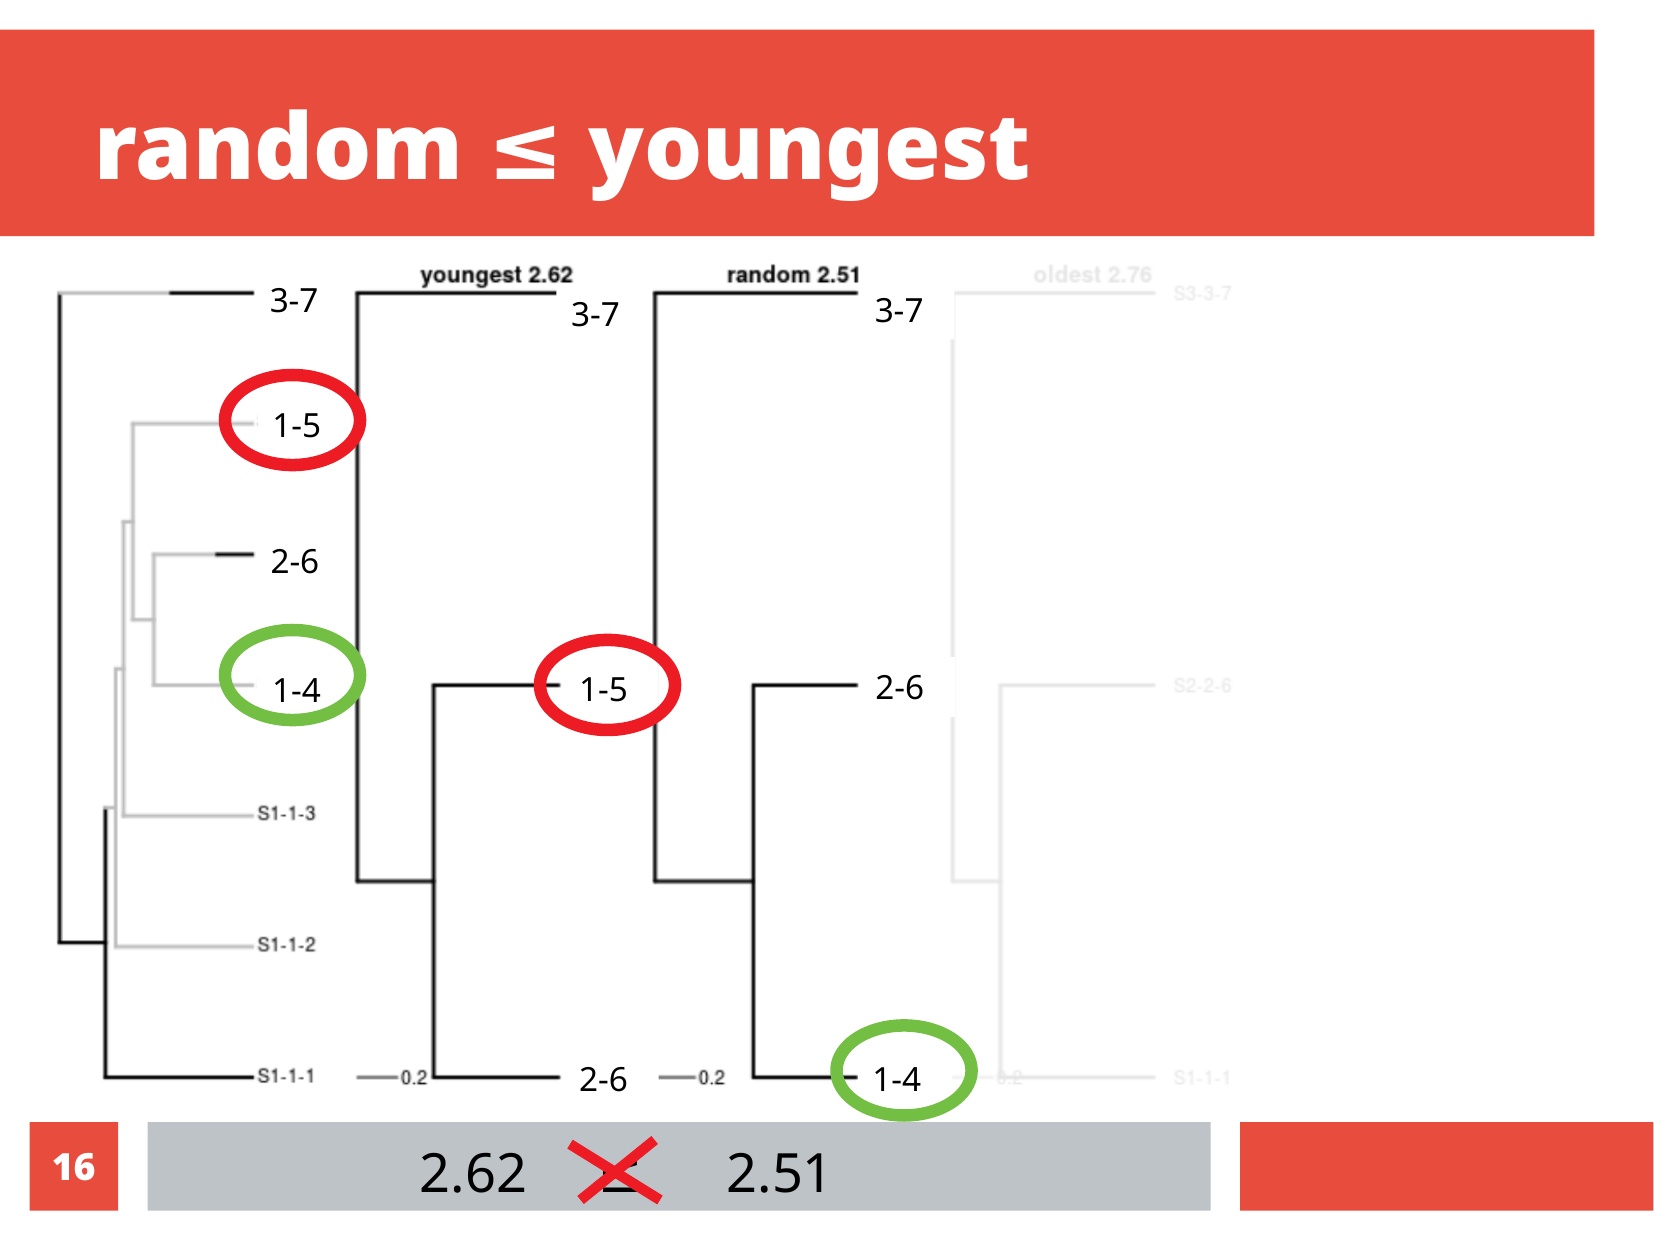

# random ≤ youngest
3-7
3-7
3-7
1-5
2-6
2-6
1-5
1-4
2-6
1-4
16
2.62 ≤ 2.51